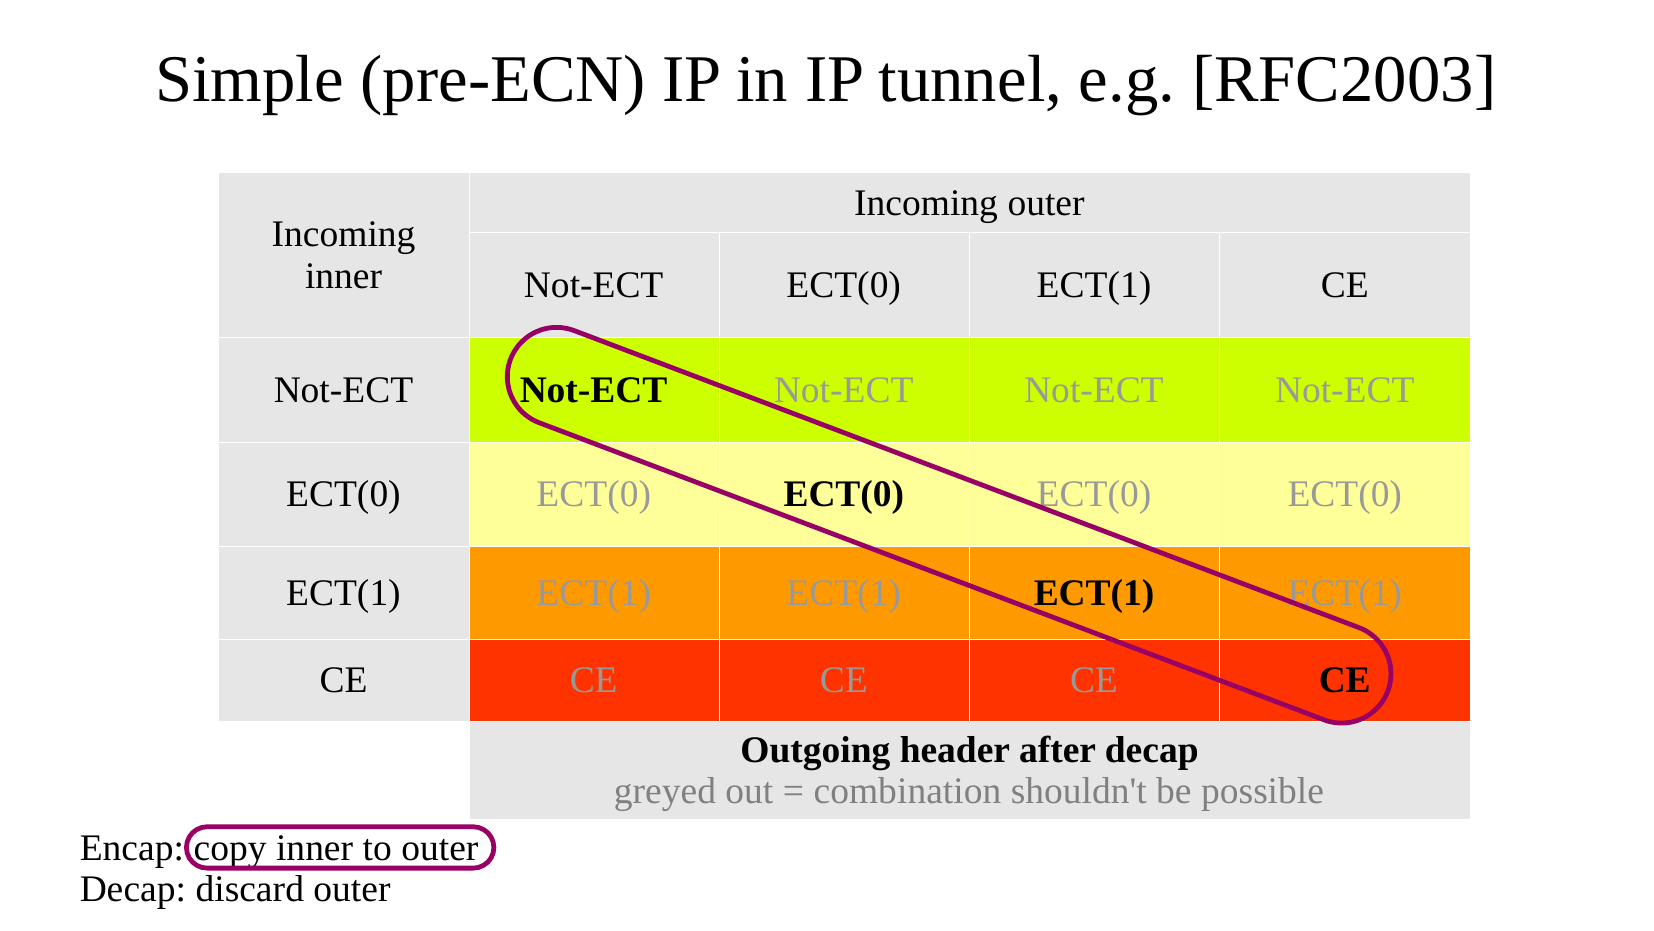

# Simple (pre-ECN) IP in IP tunnel, e.g. [RFC2003]
| Incoming inner | Incoming outer | | | |
| --- | --- | --- | --- | --- |
| | Not-ECT | ECT(0) | ECT(1) | CE |
| Not-ECT | Not-ECT | Not-ECT | Not-ECT | Not-ECT |
| ECT(0) | ECT(0) | ECT(0) | ECT(0) | ECT(0) |
| ECT(1) | ECT(1) | ECT(1) | ECT(1) | ECT(1) |
| CE | CE | CE | CE | CE |
| | Outgoing header after decap greyed out = combination shouldn't be possible | | | |
Encap: copy inner to outer
Decap: discard outer